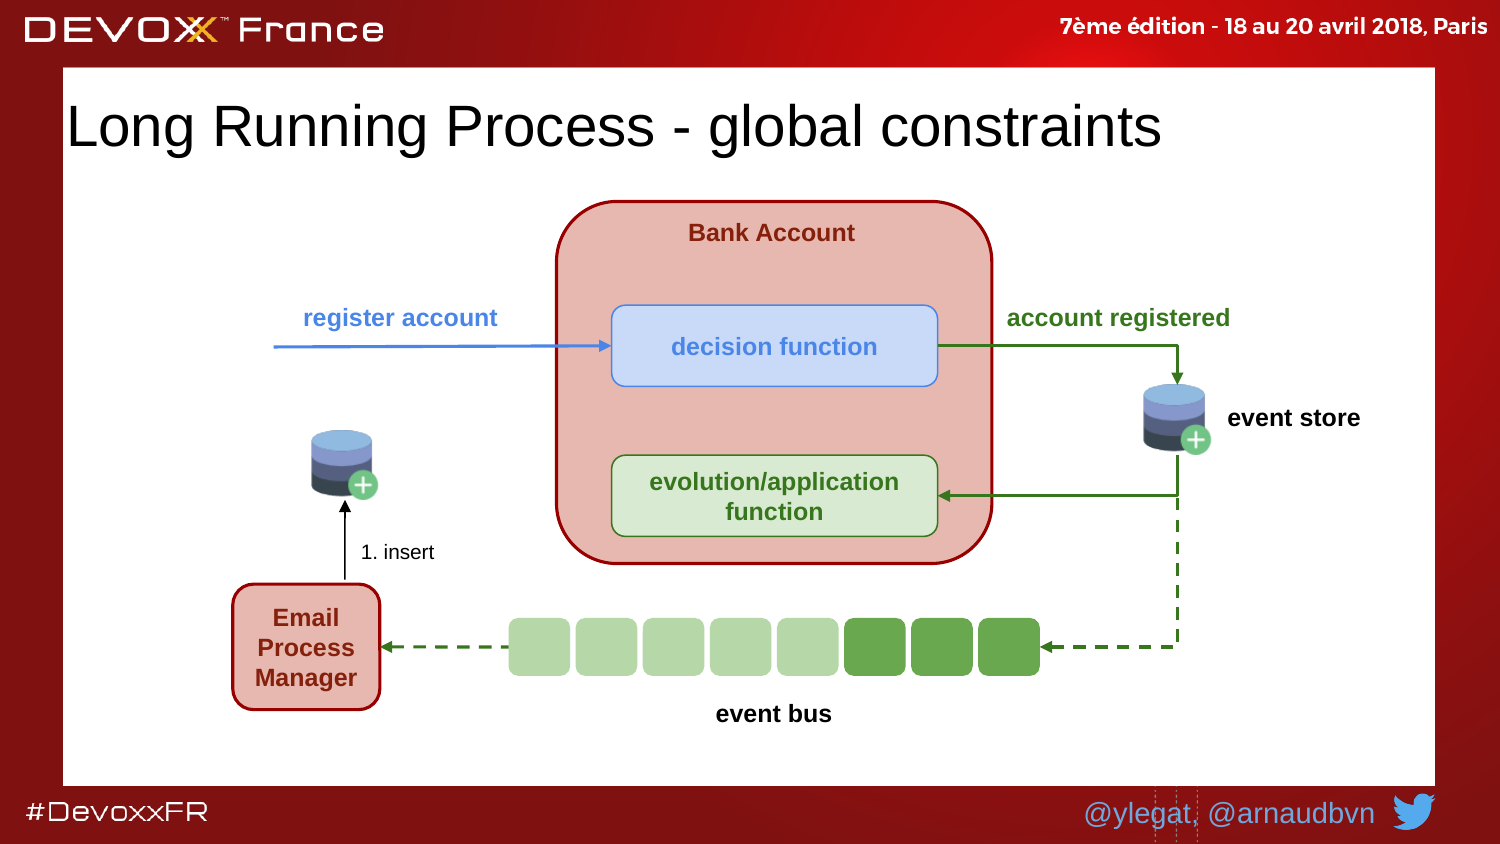

# Long Running Process - global constraints
Bank Account
register account
account registered
decision function
event store
evolution/application function
1. insert
Email
Process
Manager
event bus
@ylegat, @arnaudbvn